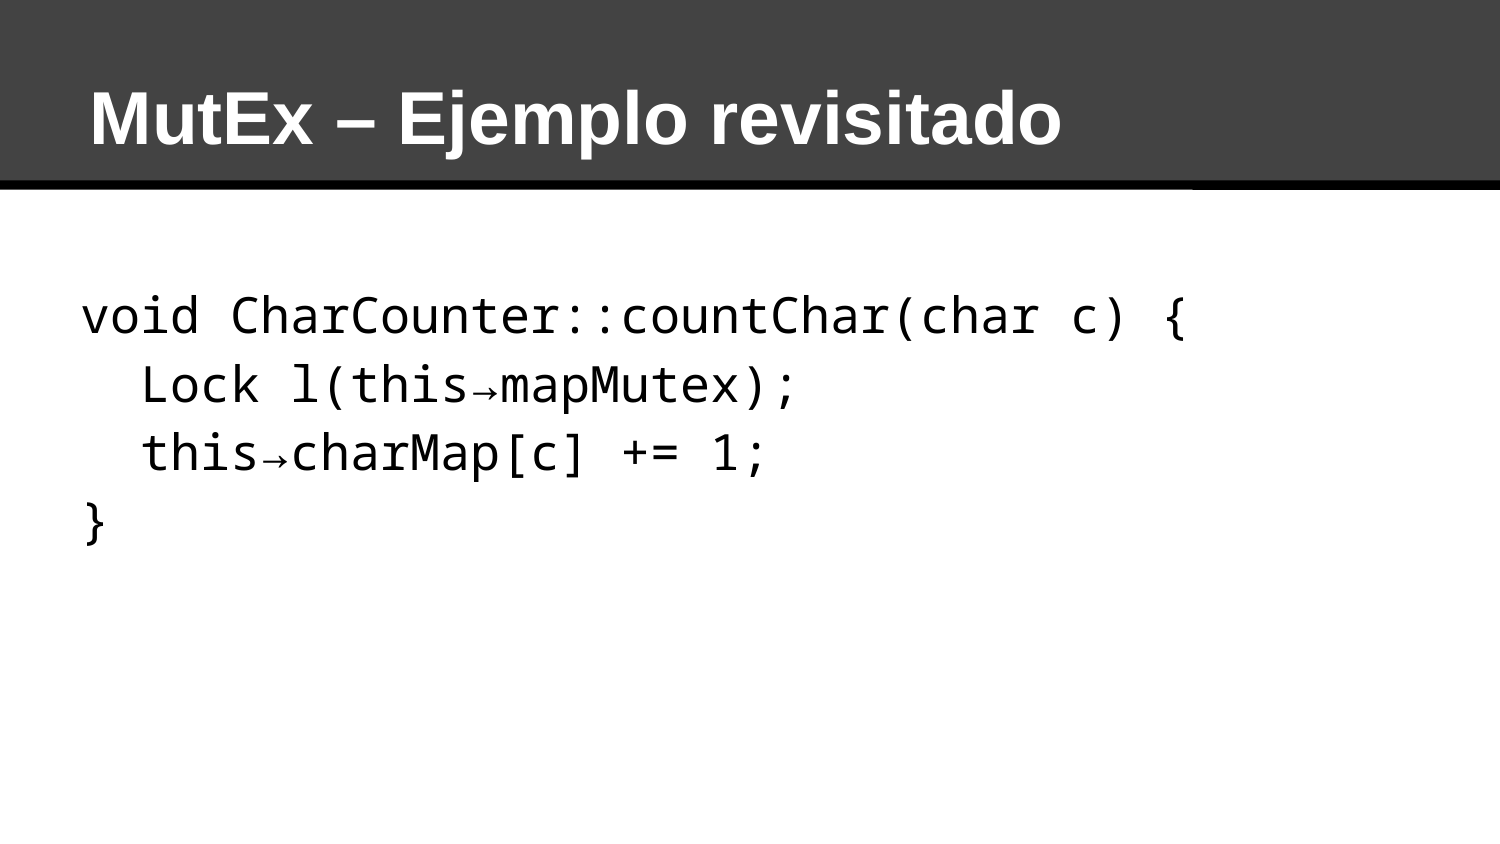

MutEx – Ejemplo revisitado
void CharCounter::countChar(char c) {
 Lock l(this→mapMutex);
 this→charMap[c] += 1;
}